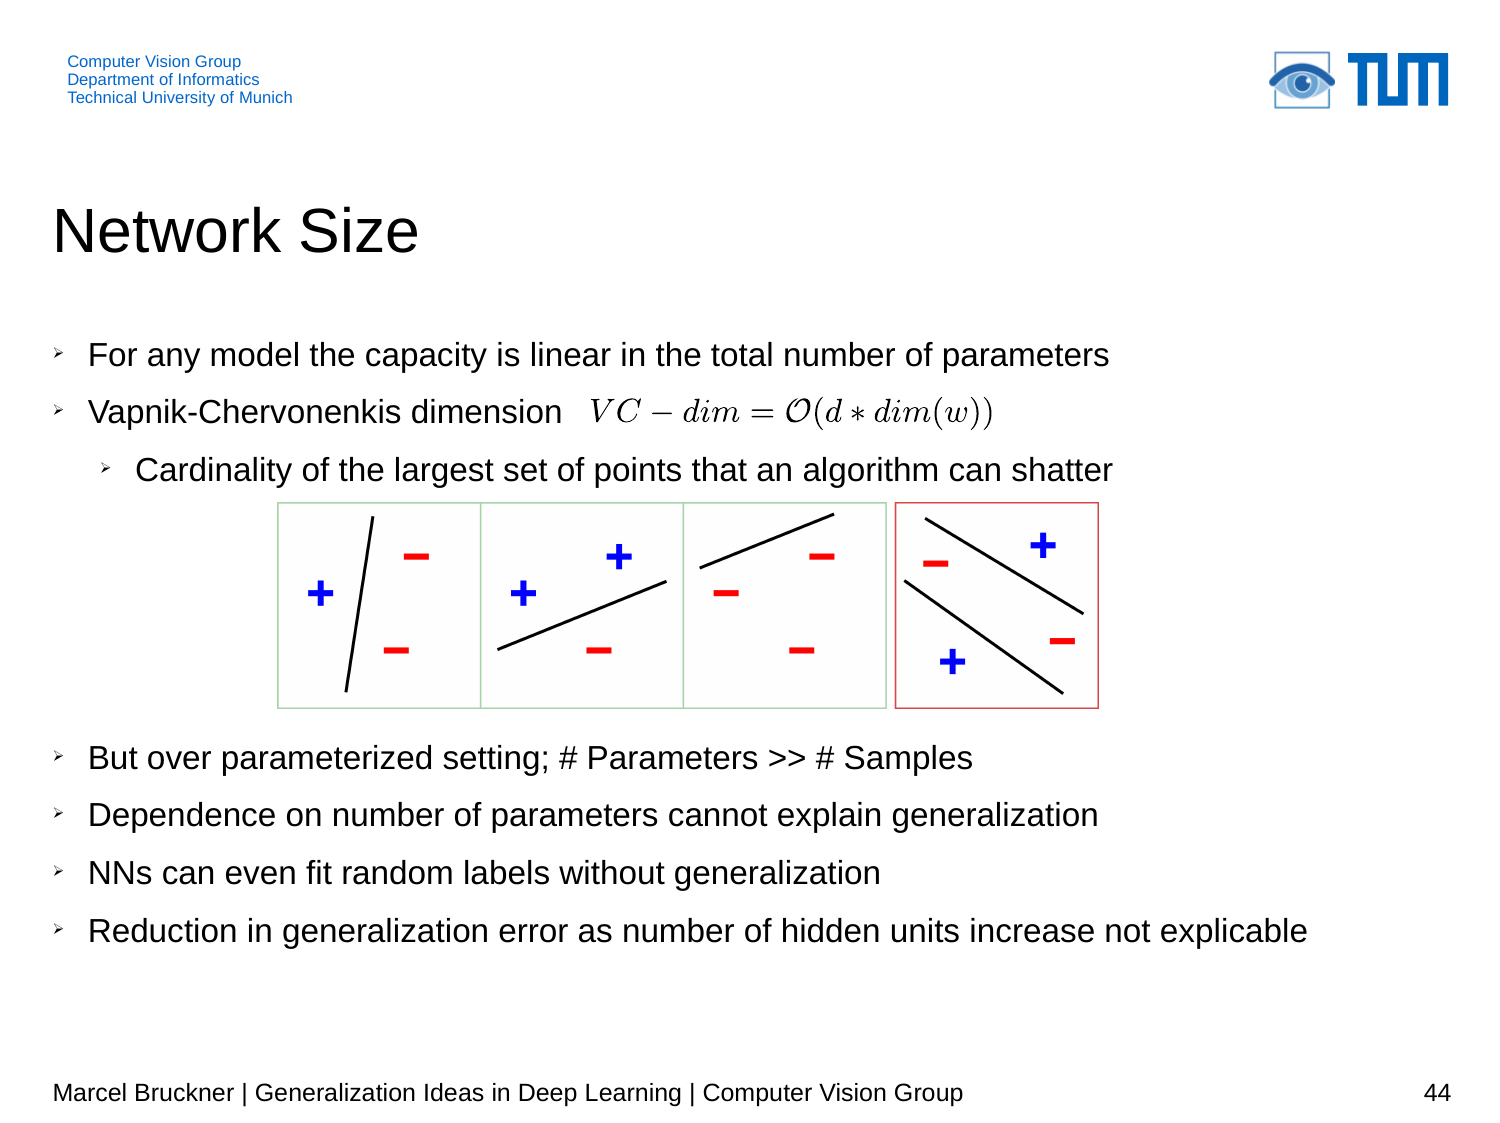

# Network Size
For any model the capacity is linear in the total number of parameters
Vapnik-Chervonenkis dimension
Cardinality of the largest set of points that an algorithm can shatter
But over parameterized setting; # Parameters >> # Samples
Dependence on number of parameters cannot explain generalization
NNs can even fit random labels without generalization
Reduction in generalization error as number of hidden units increase not explicable
Marcel Bruckner | Generalization Ideas in Deep Learning | Computer Vision Group
44